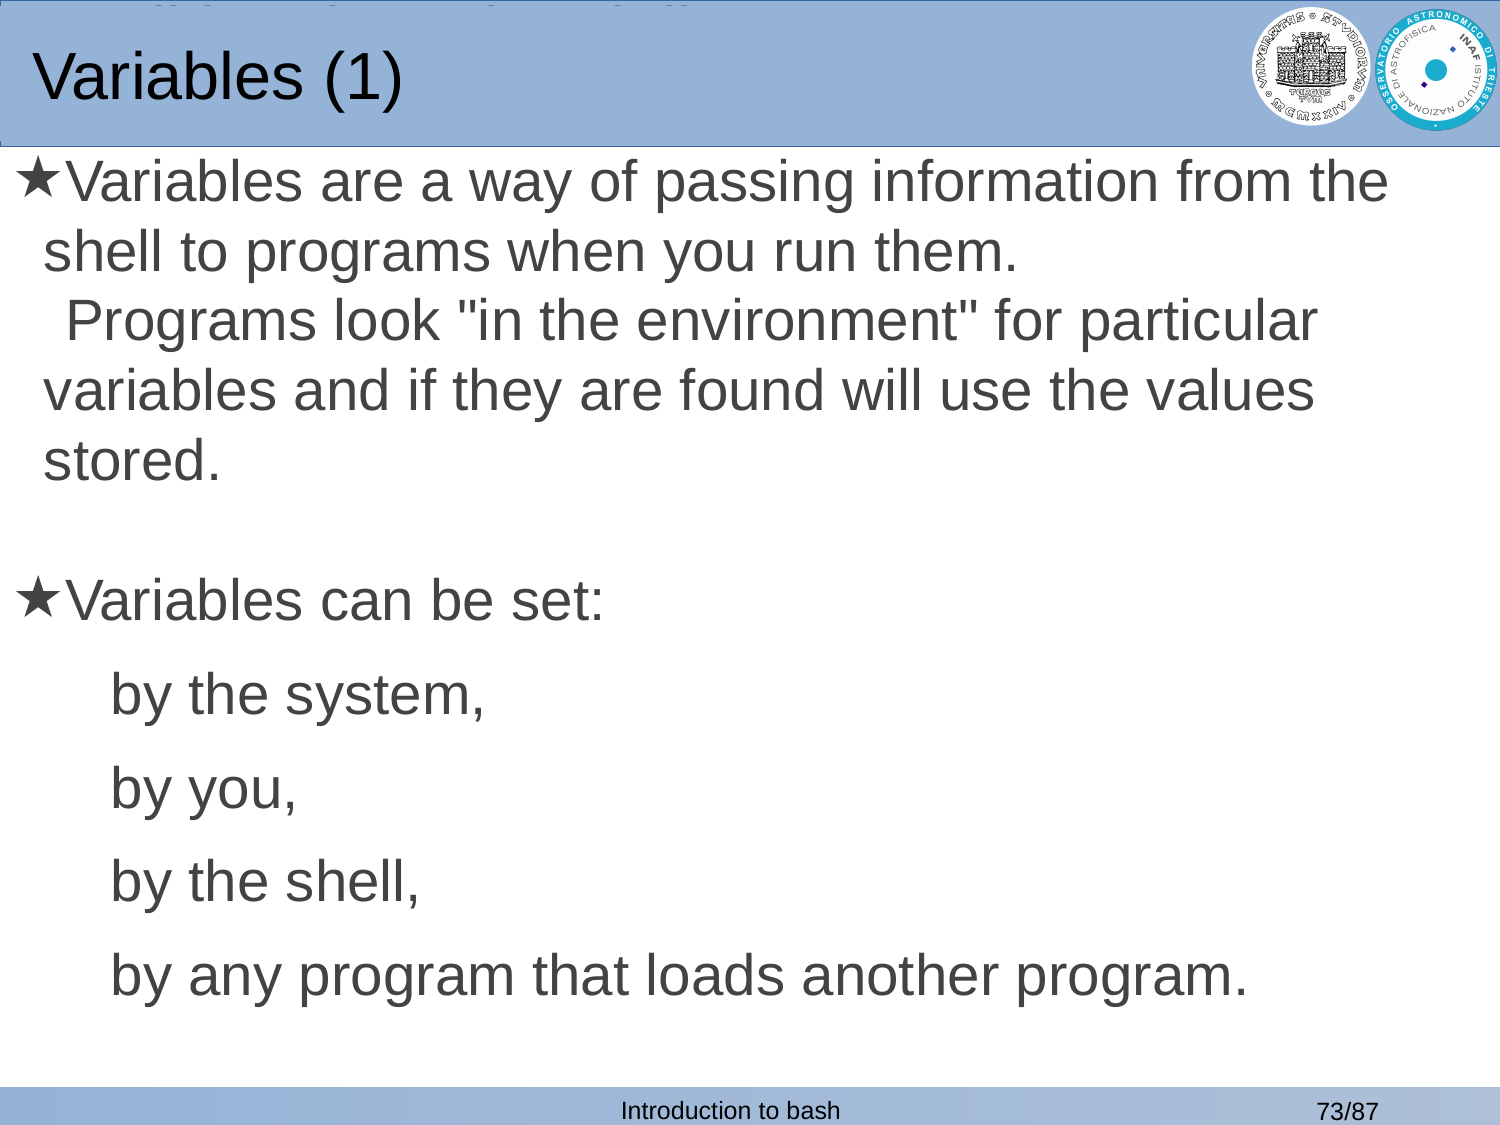

Traditional service delivery
Variables (1)
# Variables are a way of passing information from the shell to programs when you run them.
Programs look "in the environment" for particular variables and if they are found will use the values stored.
Variables can be set:
by the system,
by you,
by the shell,
by any program that loads another program.